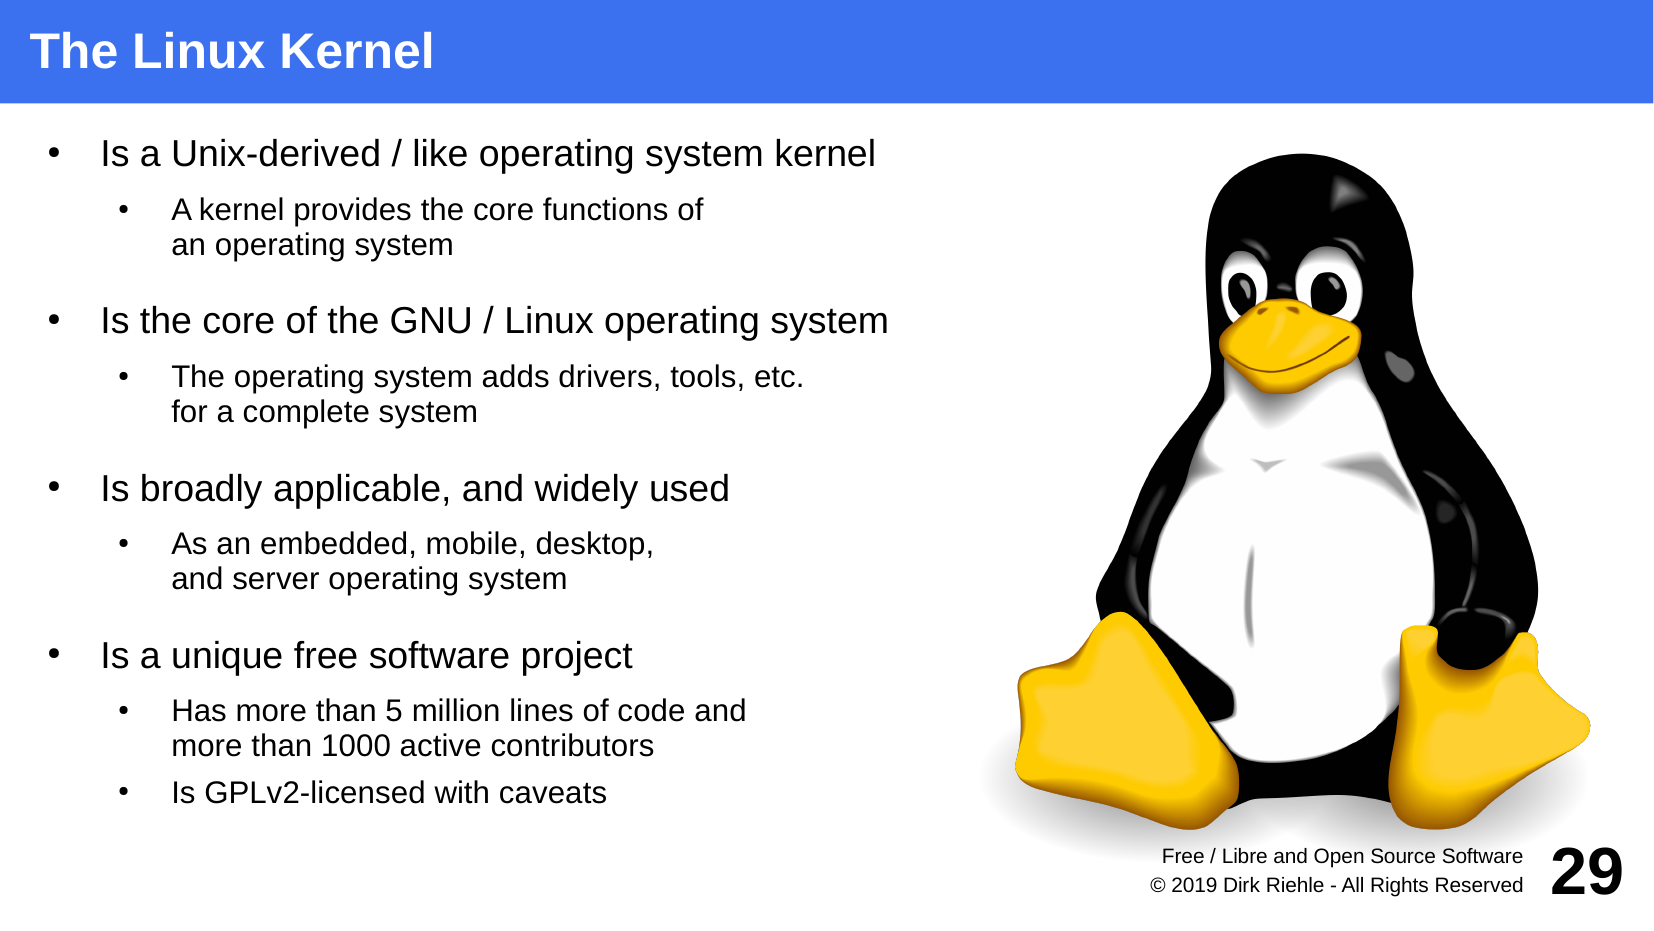

# The Linux Kernel
Is a Unix-derived / like operating system kernel
A kernel provides the core functions of
an operating system
Is the core of the GNU / Linux operating system
The operating system adds drivers, tools, etc.
for a complete system
Is broadly applicable, and widely used
As an embedded, mobile, desktop,
and server operating system
Is a unique free software project
Has more than 5 million lines of code and
more than 1000 active contributors
Is GPLv2-licensed with caveats
Free / Libre and Open Source Software
29
© 2019 Dirk Riehle - All Rights Reserved